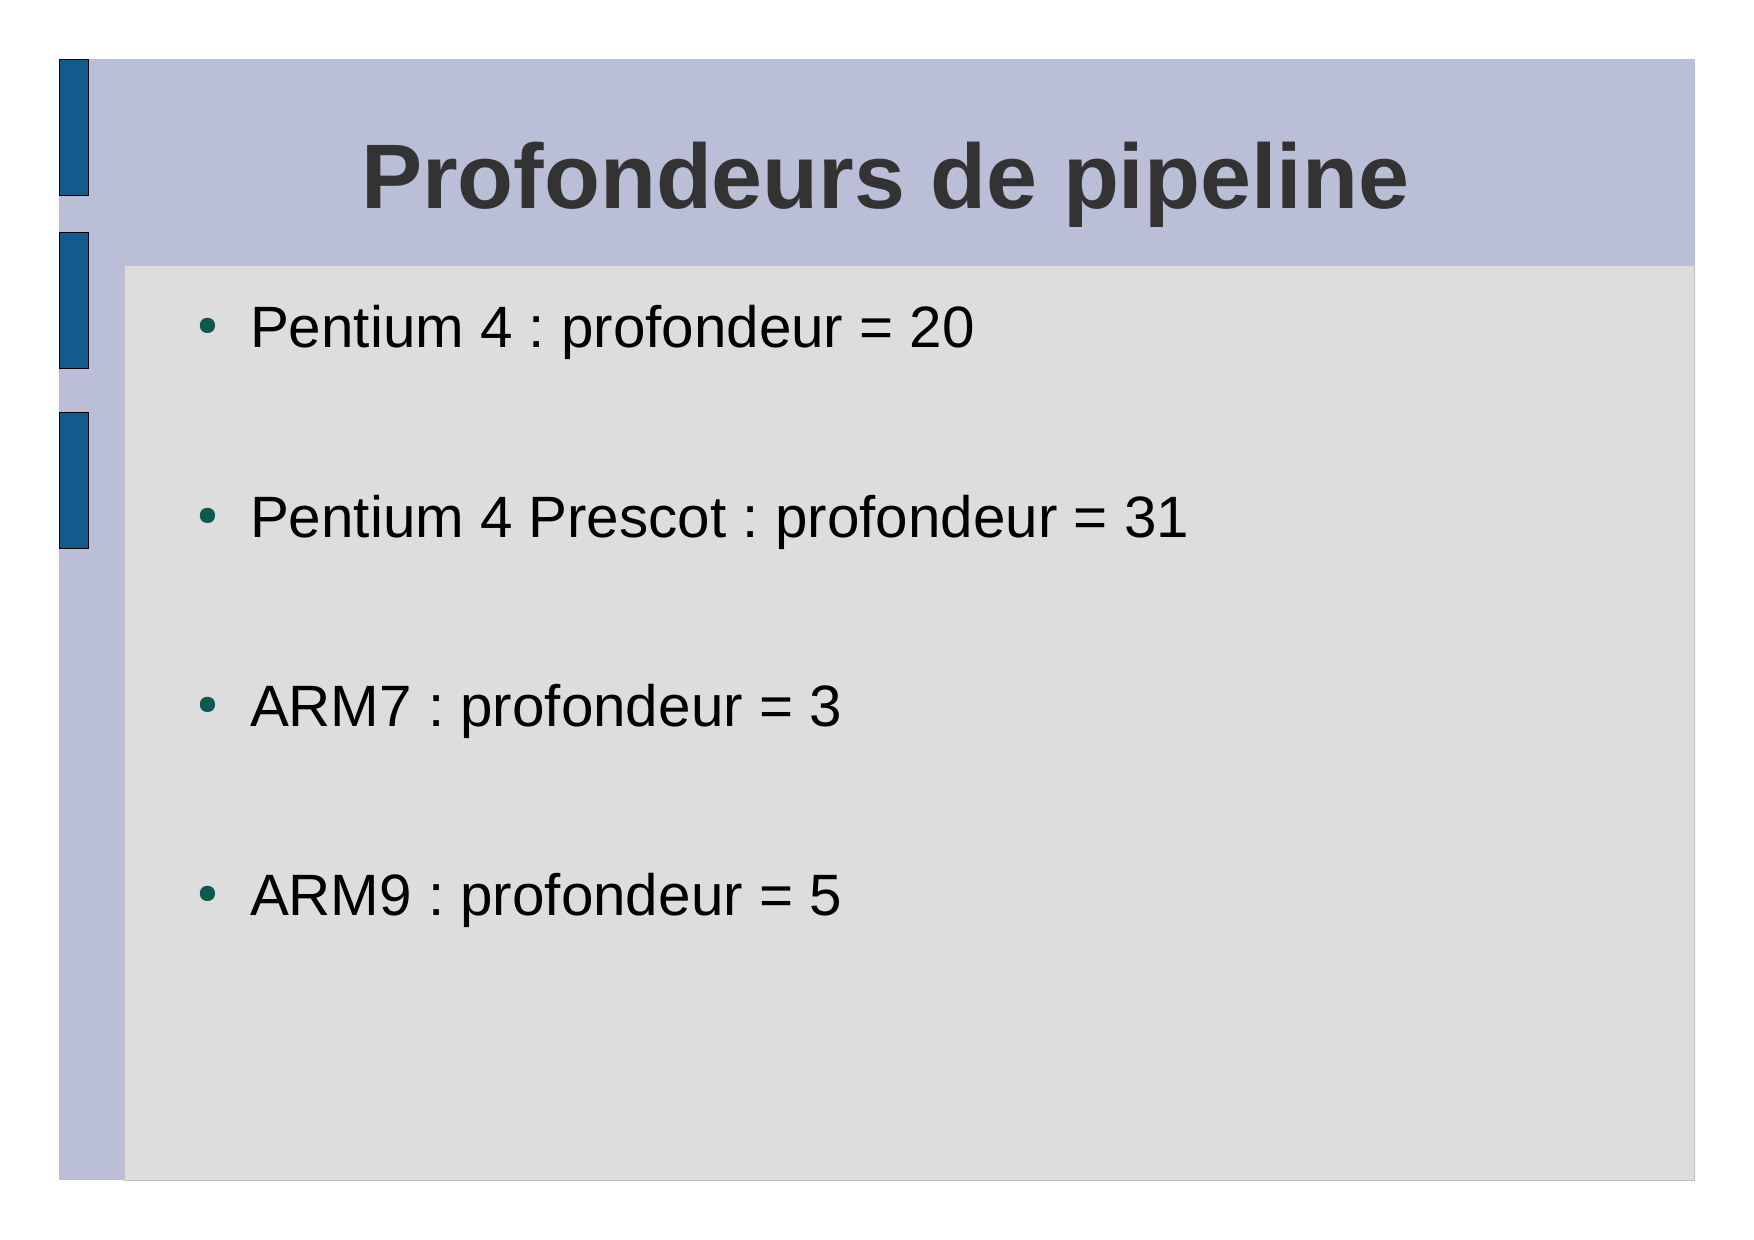

# Profondeurs de pipeline
Pentium 4 : profondeur = 20
Pentium 4 Prescot : profondeur = 31
ARM7 : profondeur = 3
ARM9 : profondeur = 5